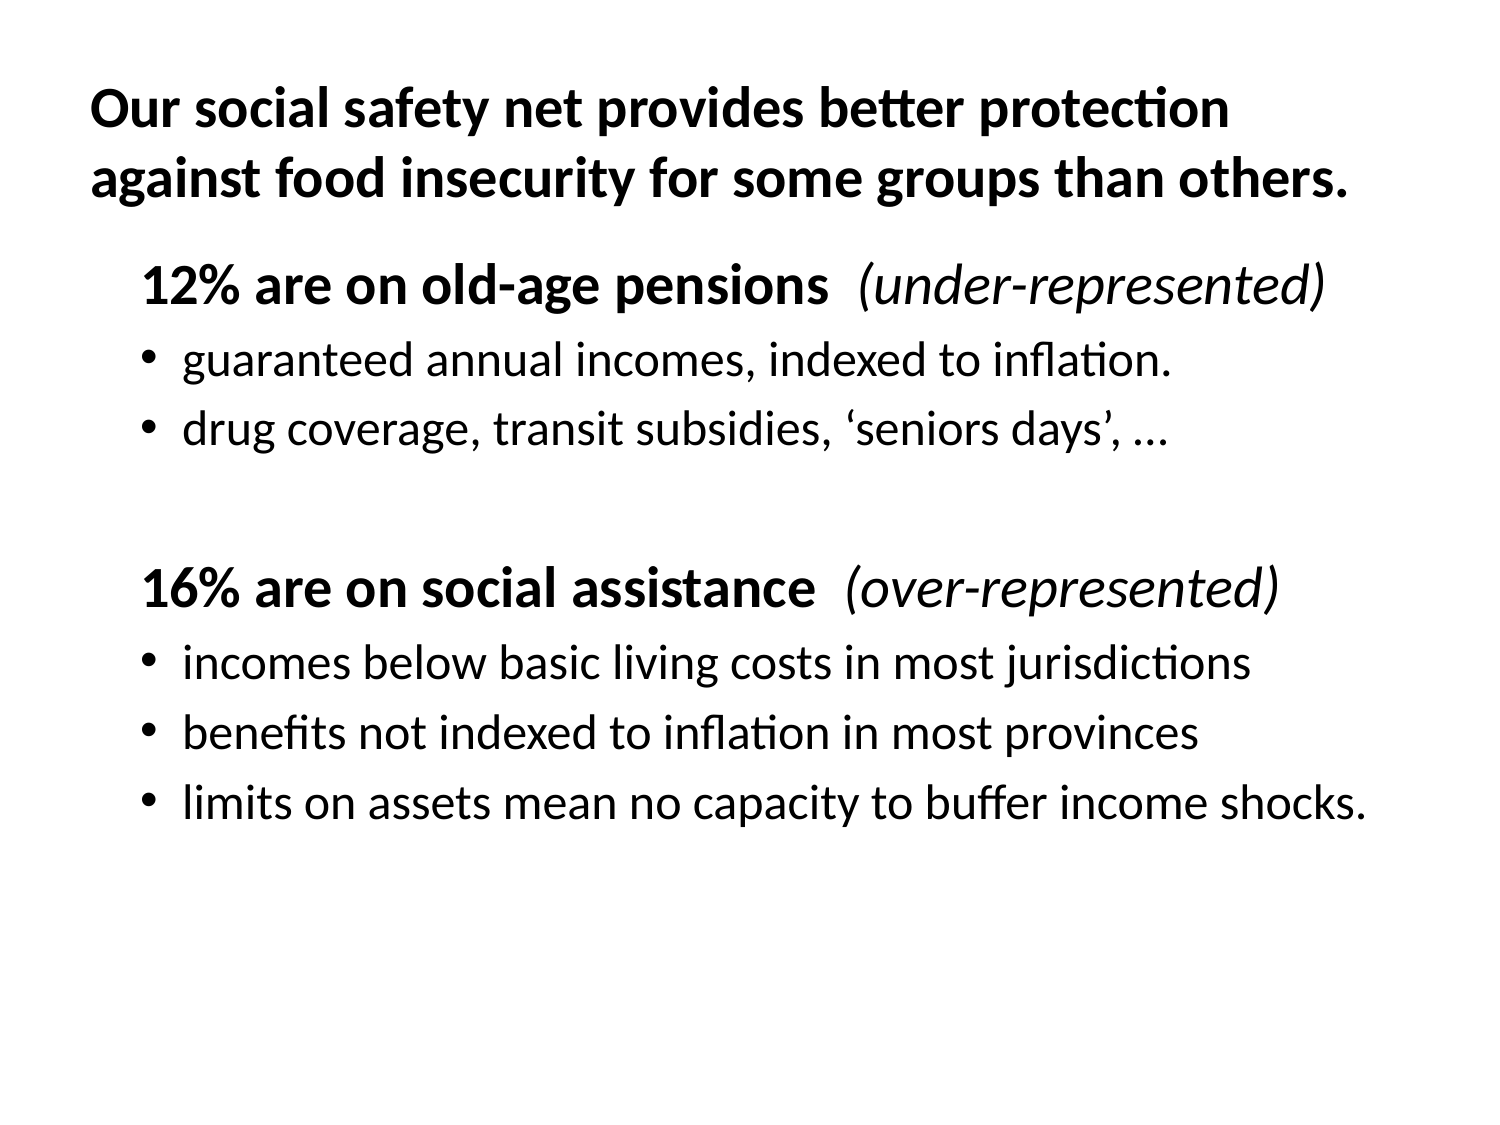

# Our social safety net provides better protection against food insecurity for some groups than others.
12% are on old-age pensions (under-represented)
guaranteed annual incomes, indexed to inflation.
drug coverage, transit subsidies, ‘seniors days’, …
16% are on social assistance (over-represented)
incomes below basic living costs in most jurisdictions
benefits not indexed to inflation in most provinces
limits on assets mean no capacity to buffer income shocks.